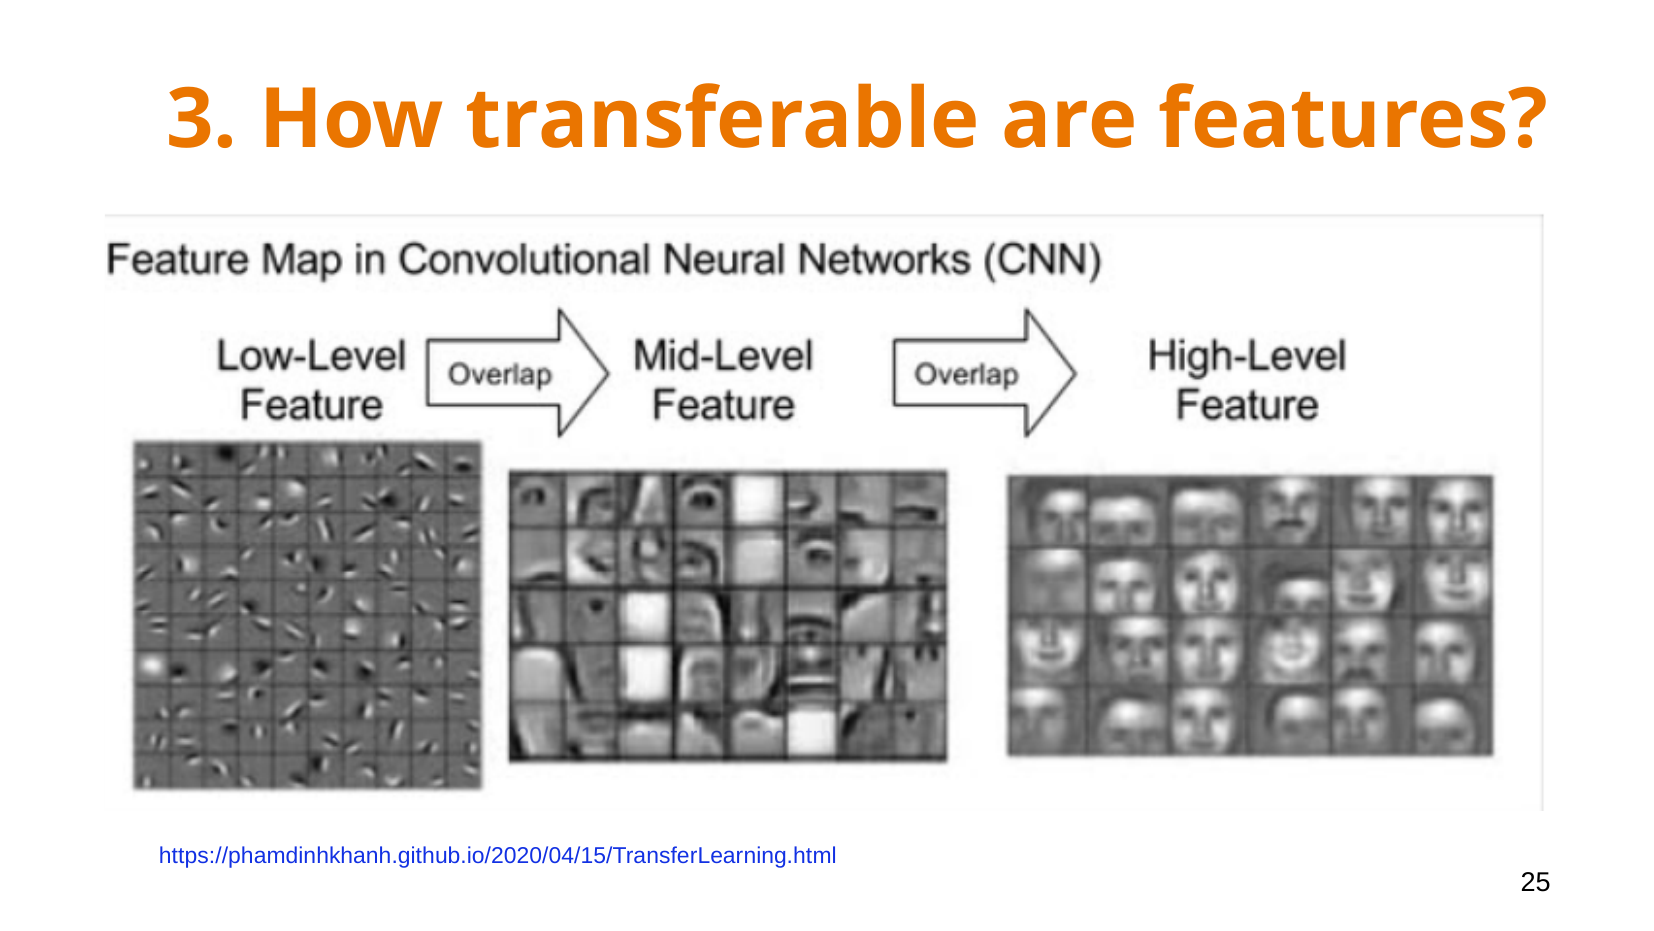

# 3. How transferable are features?
https://phamdinhkhanh.github.io/2020/04/15/TransferLearning.html